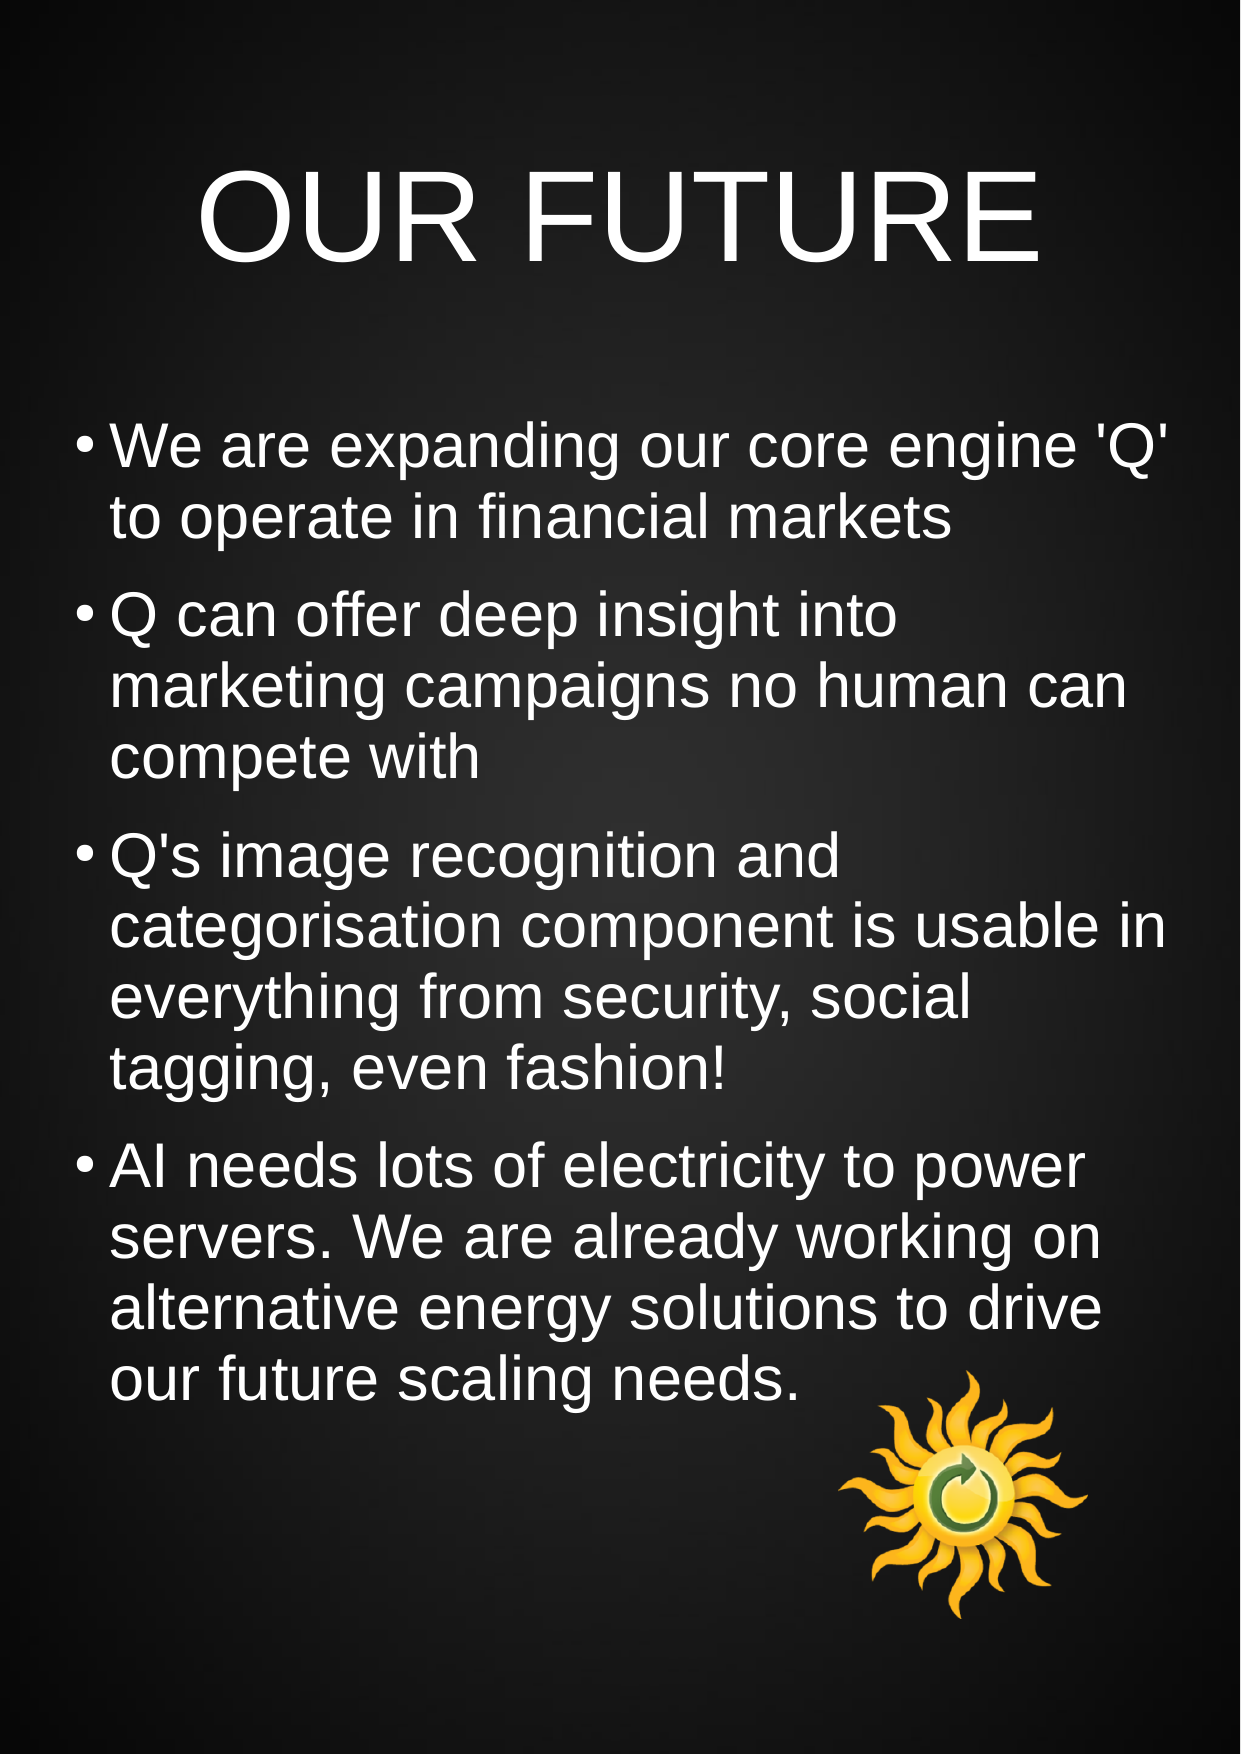

# OUR FUTURE
We are expanding our core engine 'Q' to operate in financial markets
Q can offer deep insight into marketing campaigns no human can compete with
Q's image recognition and categorisation component is usable in everything from security, social tagging, even fashion!
AI needs lots of electricity to power servers. We are already working on alternative energy solutions to drive our future scaling needs.